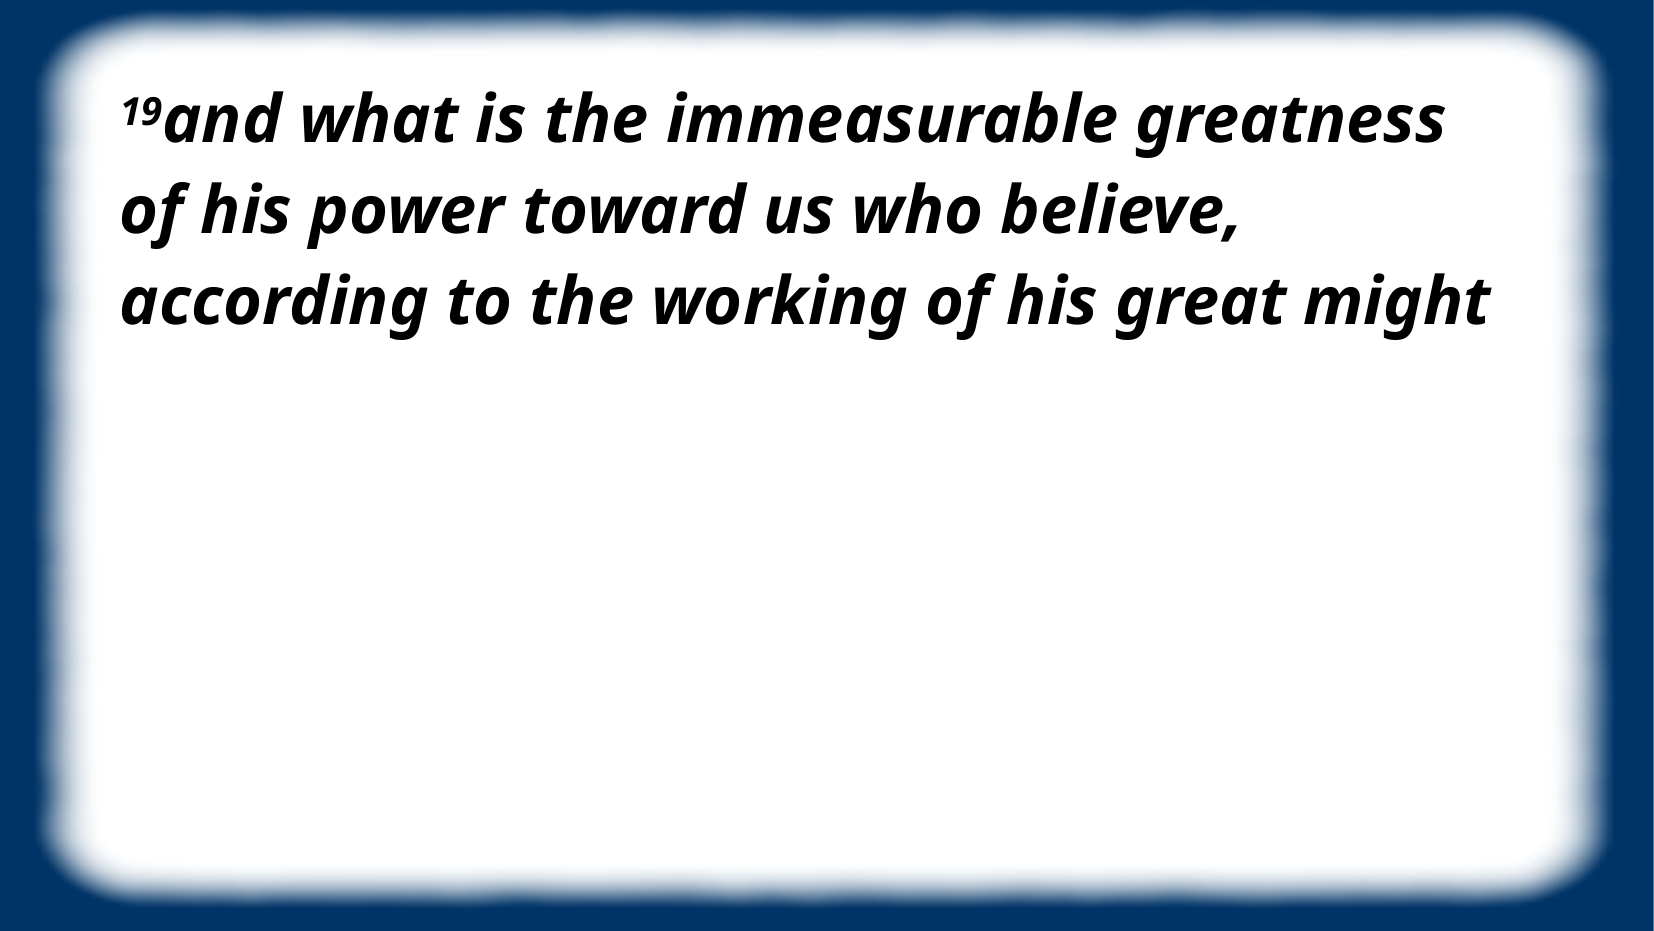

19and what is the immeasurable greatness of his power toward us who believe, according to the working of his great might